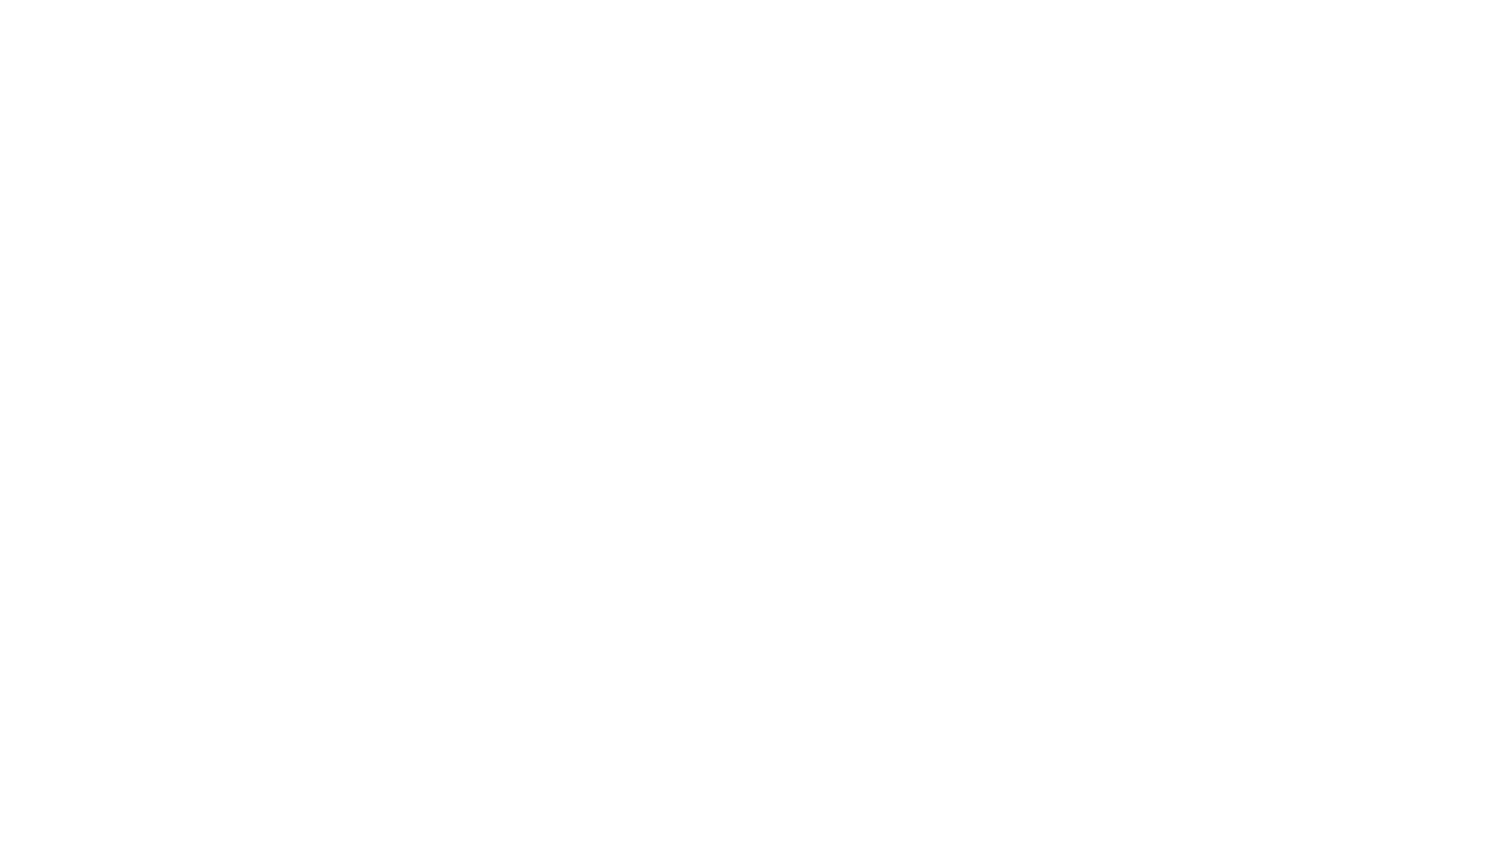

# Inteligencia de Negocio en el Grupo Cooperativo Cajamar ¿Quiénes somos?